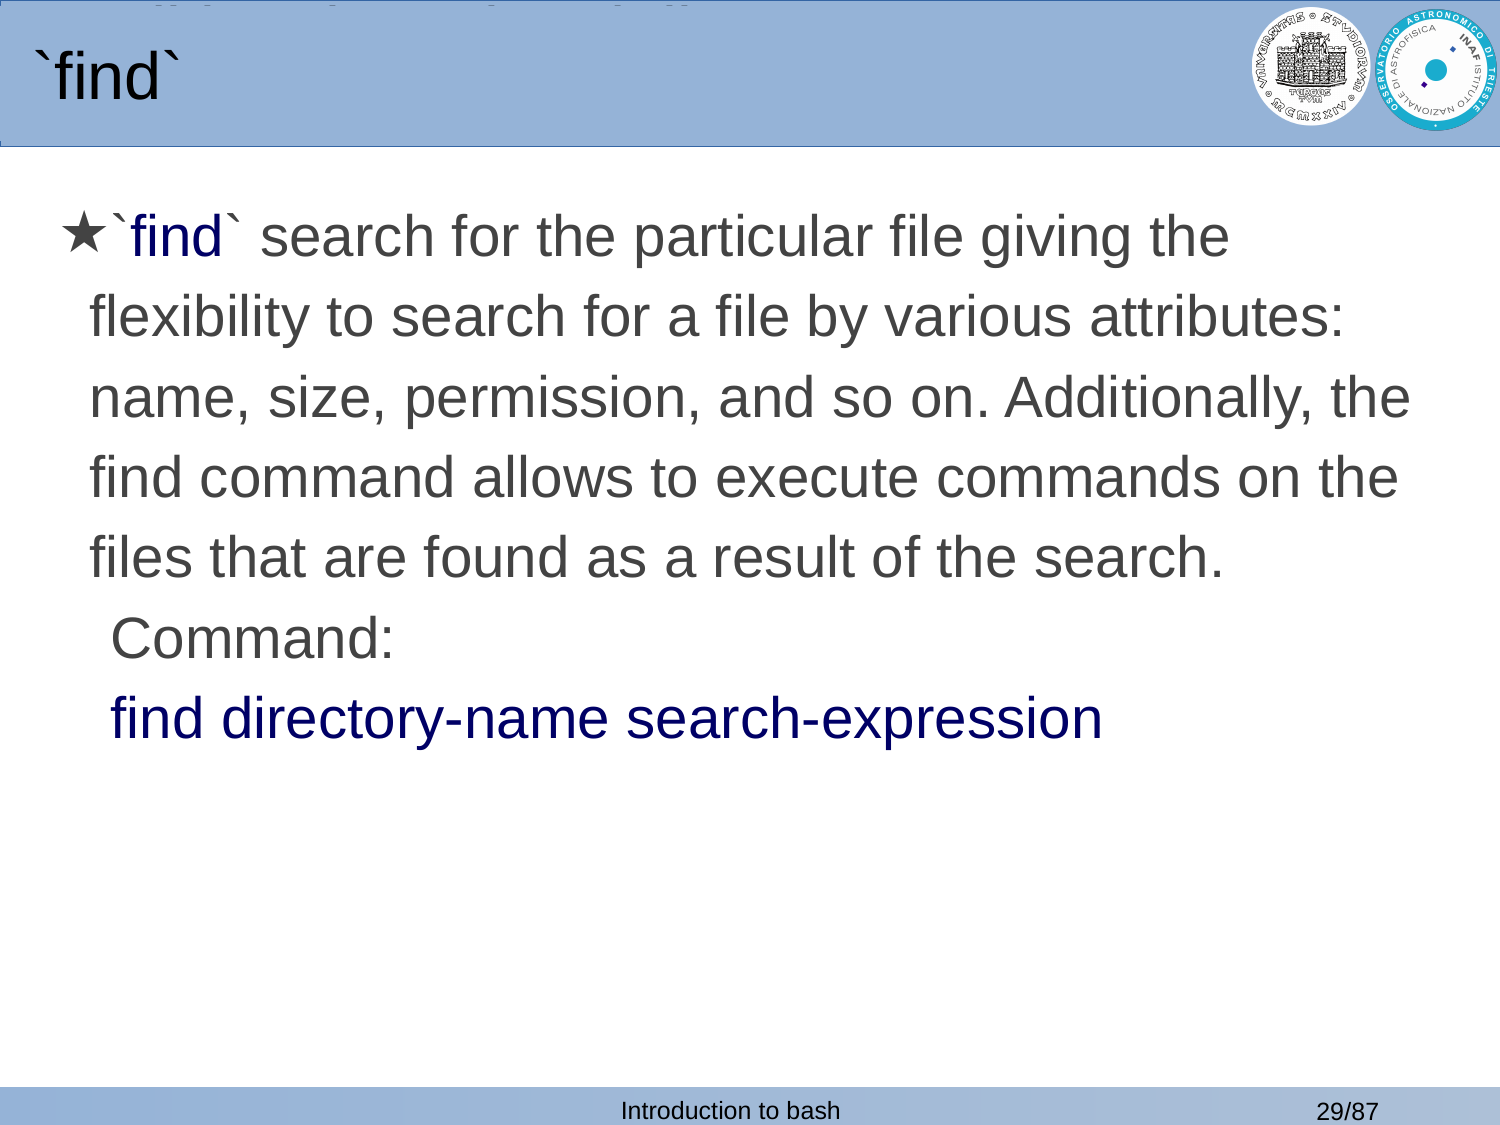

# Traditional service delivery
`find`
`find` search for the particular file giving the flexibility to search for a file by various attributes: name, size, permission, and so on. Additionally, the find command allows to execute commands on the files that are found as a result of the search.
Command:
find directory-name search-expression